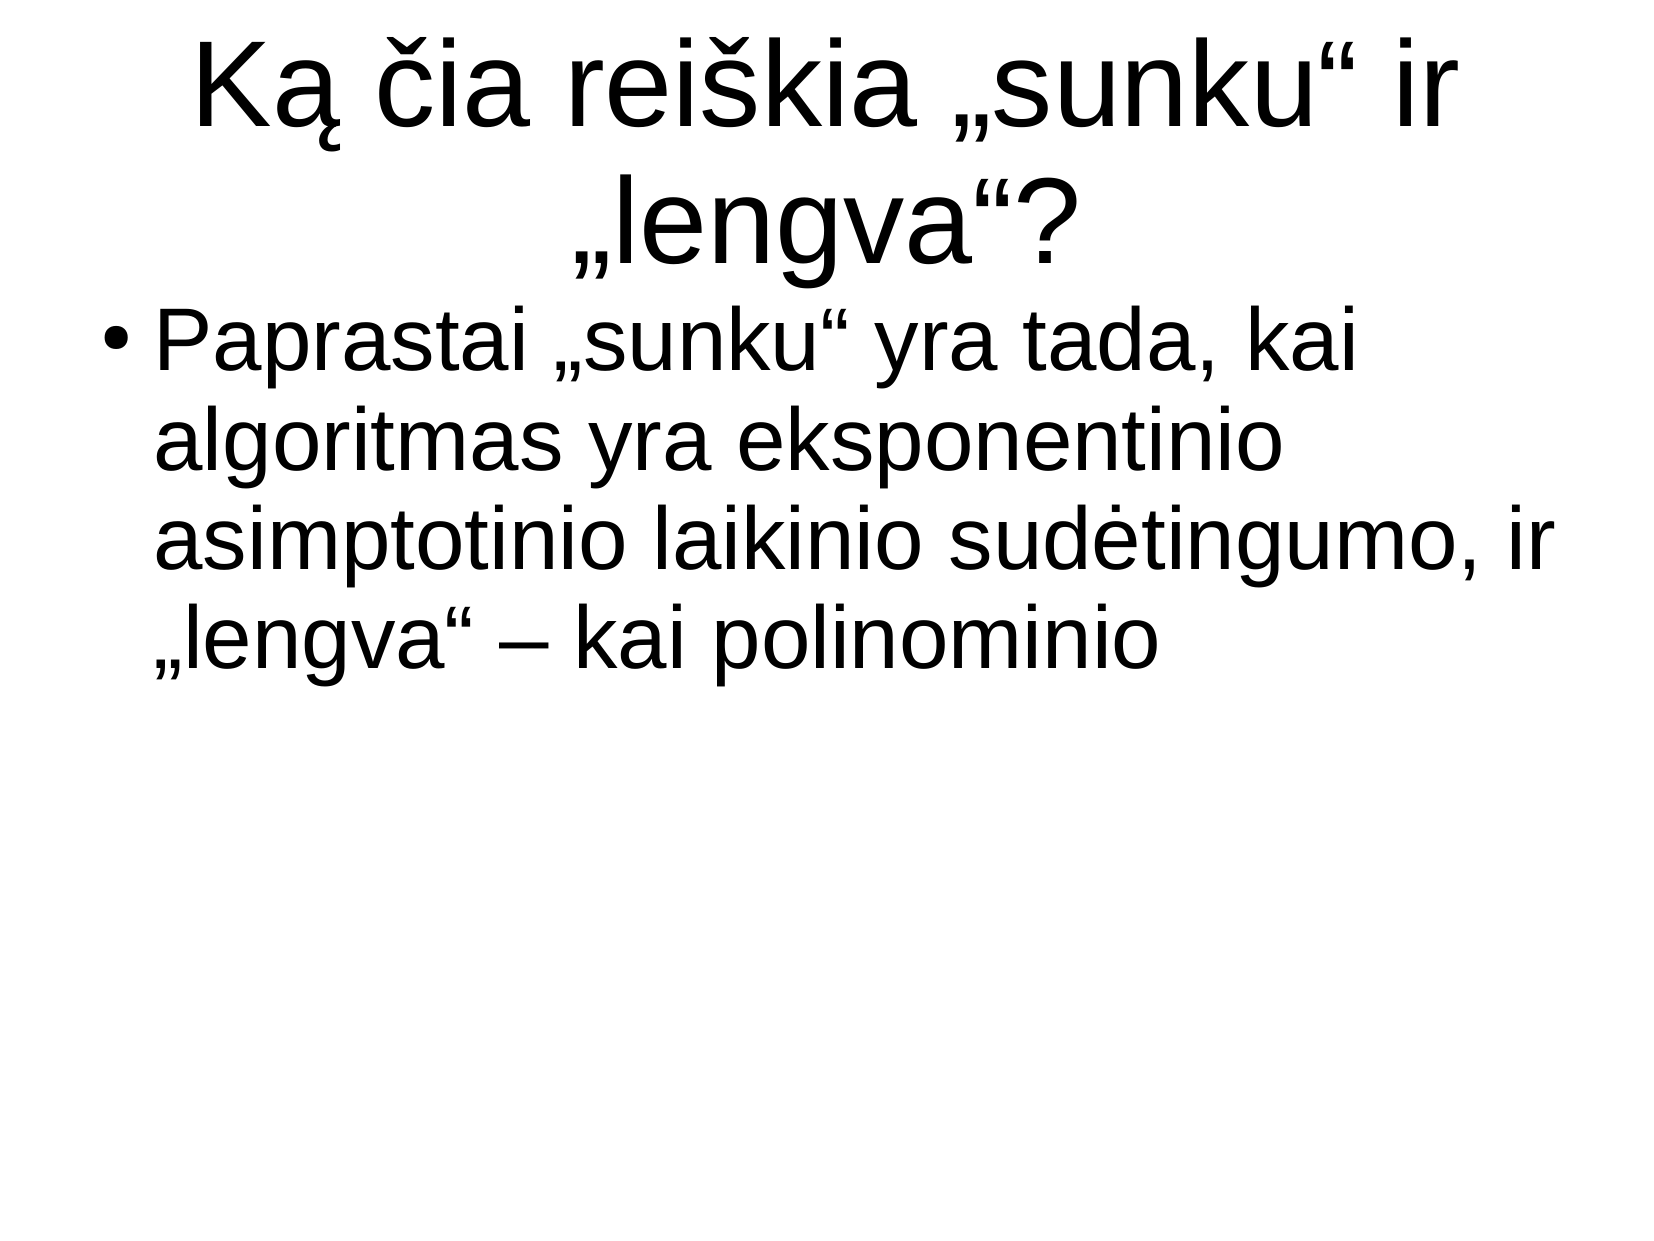

# Ką čia reiškia „sunku“ ir „lengva“?
Paprastai „sunku“ yra tada, kai algoritmas yra eksponentinio asimptotinio laikinio sudėtingumo, ir „lengva“ – kai polinominio